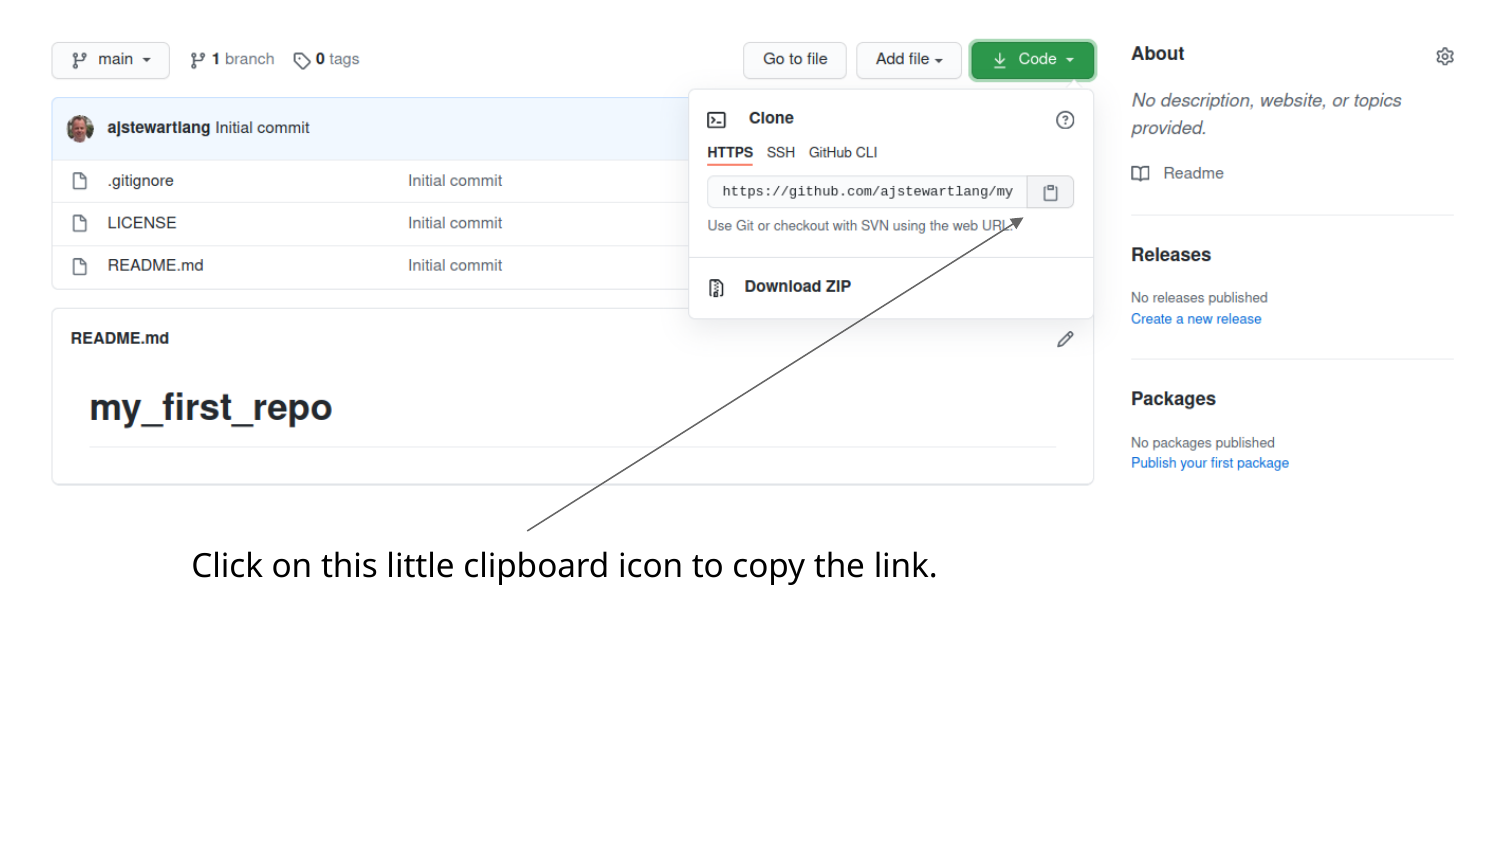

Click on this little clipboard icon to copy the link.